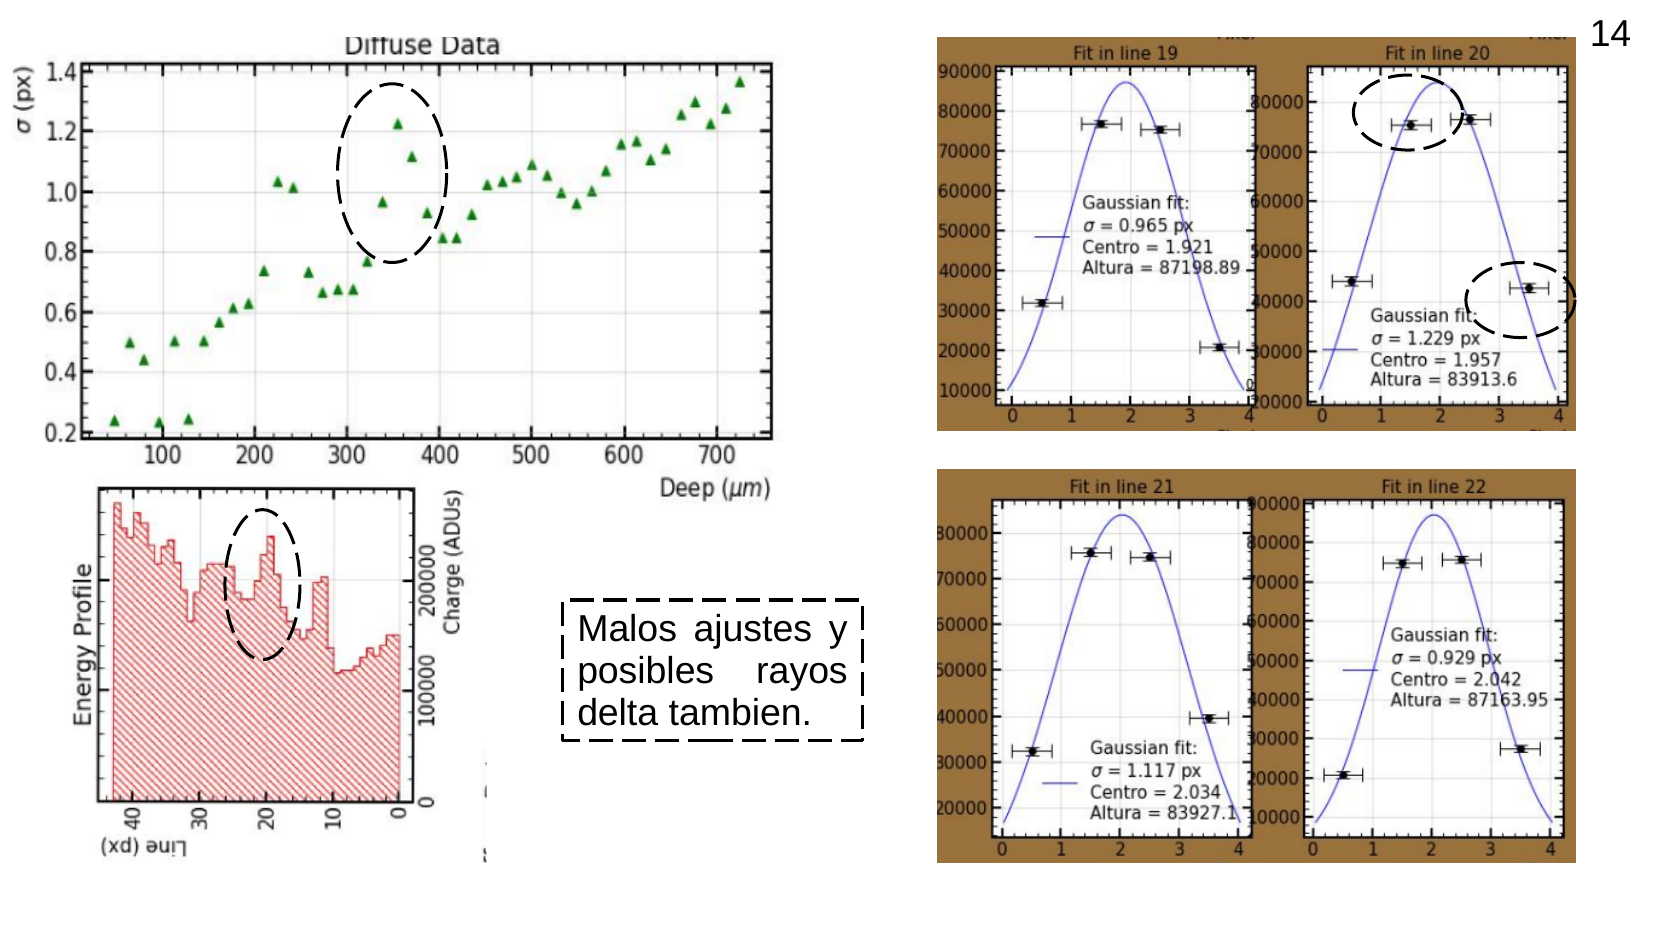

Malos ajustes y posibles rayos delta tambien.